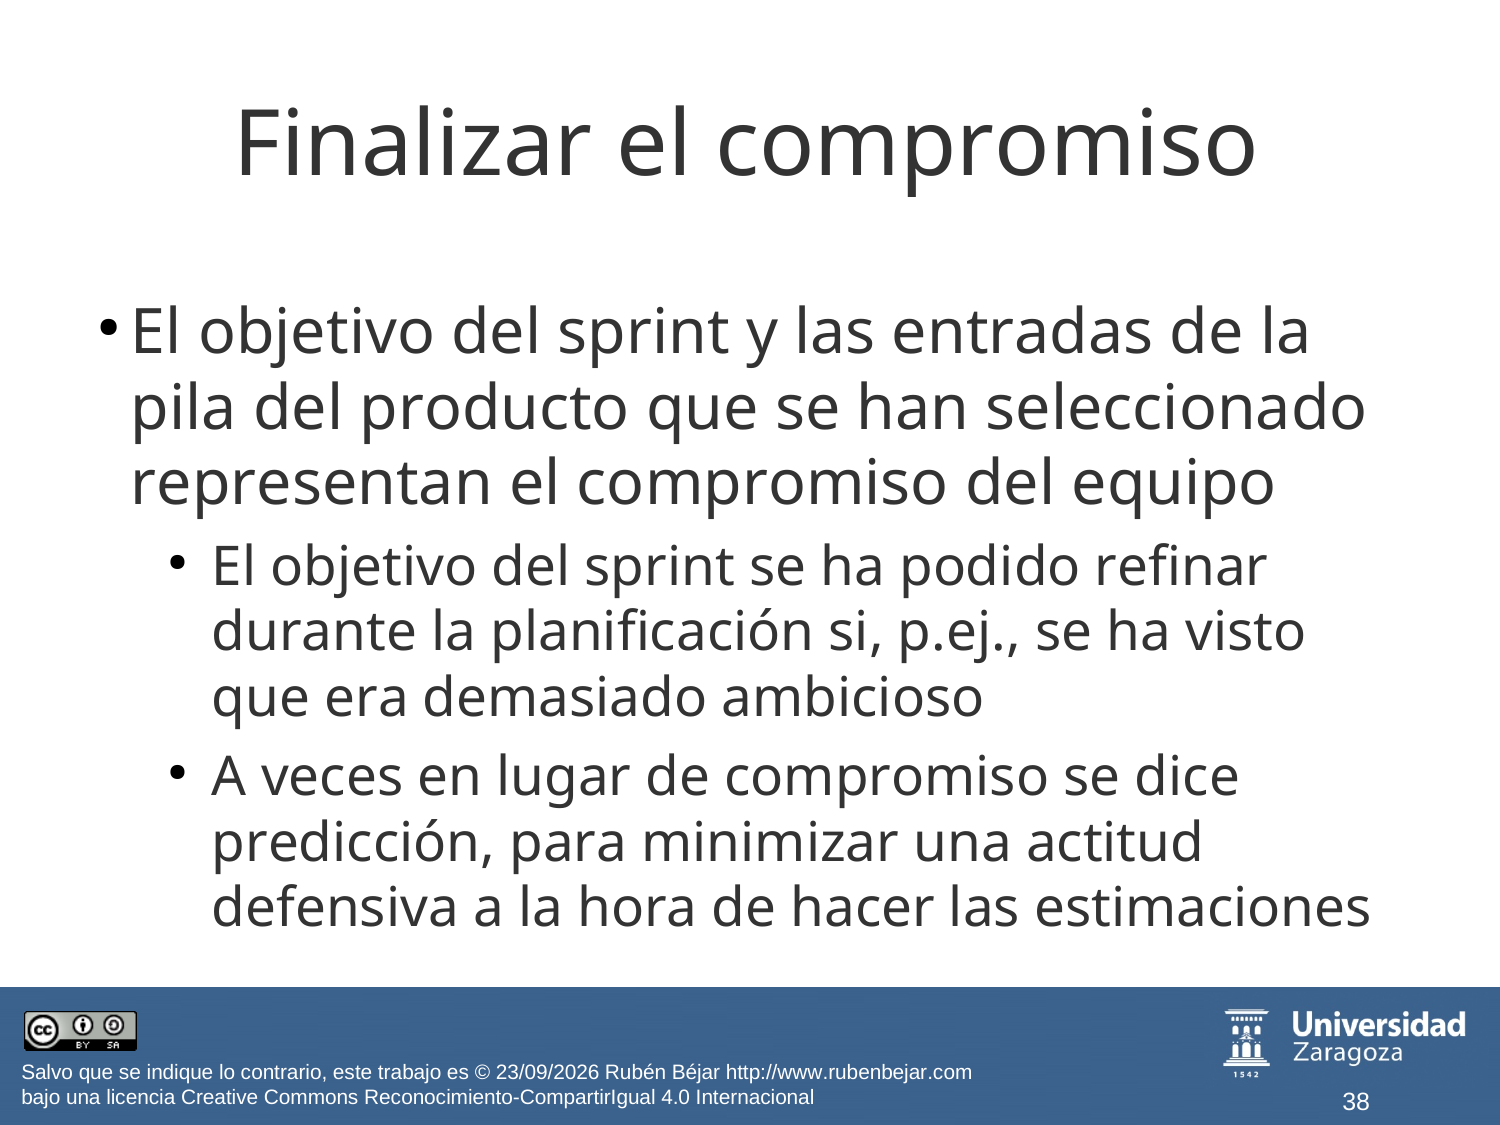

# Finalizar el compromiso
El objetivo del sprint y las entradas de la pila del producto que se han seleccionado representan el compromiso del equipo
El objetivo del sprint se ha podido refinar durante la planificación si, p.ej., se ha visto que era demasiado ambicioso
A veces en lugar de compromiso se dice predicción, para minimizar una actitud defensiva a la hora de hacer las estimaciones